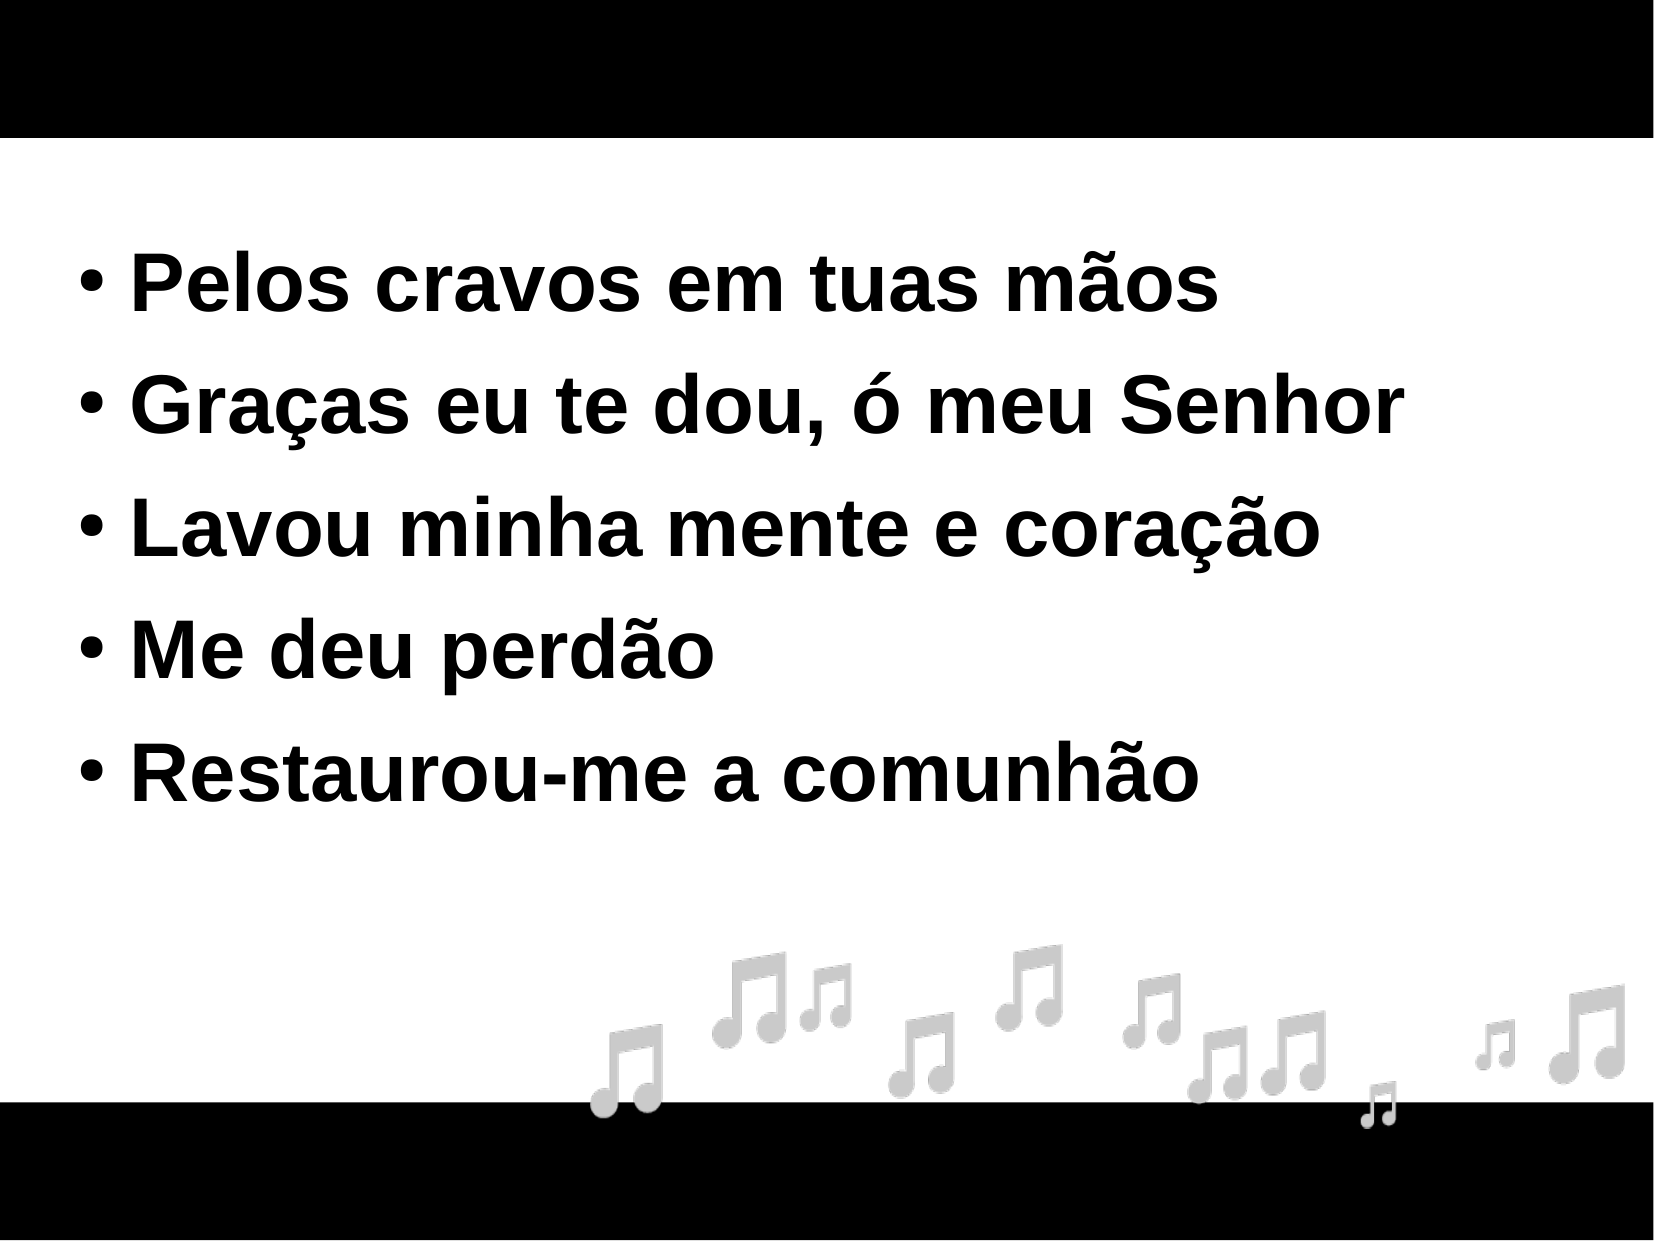

# Pelos cravos em tuas mãos
Graças eu te dou, ó meu Senhor
Lavou minha mente e coração
Me deu perdão
Restaurou-me a comunhão